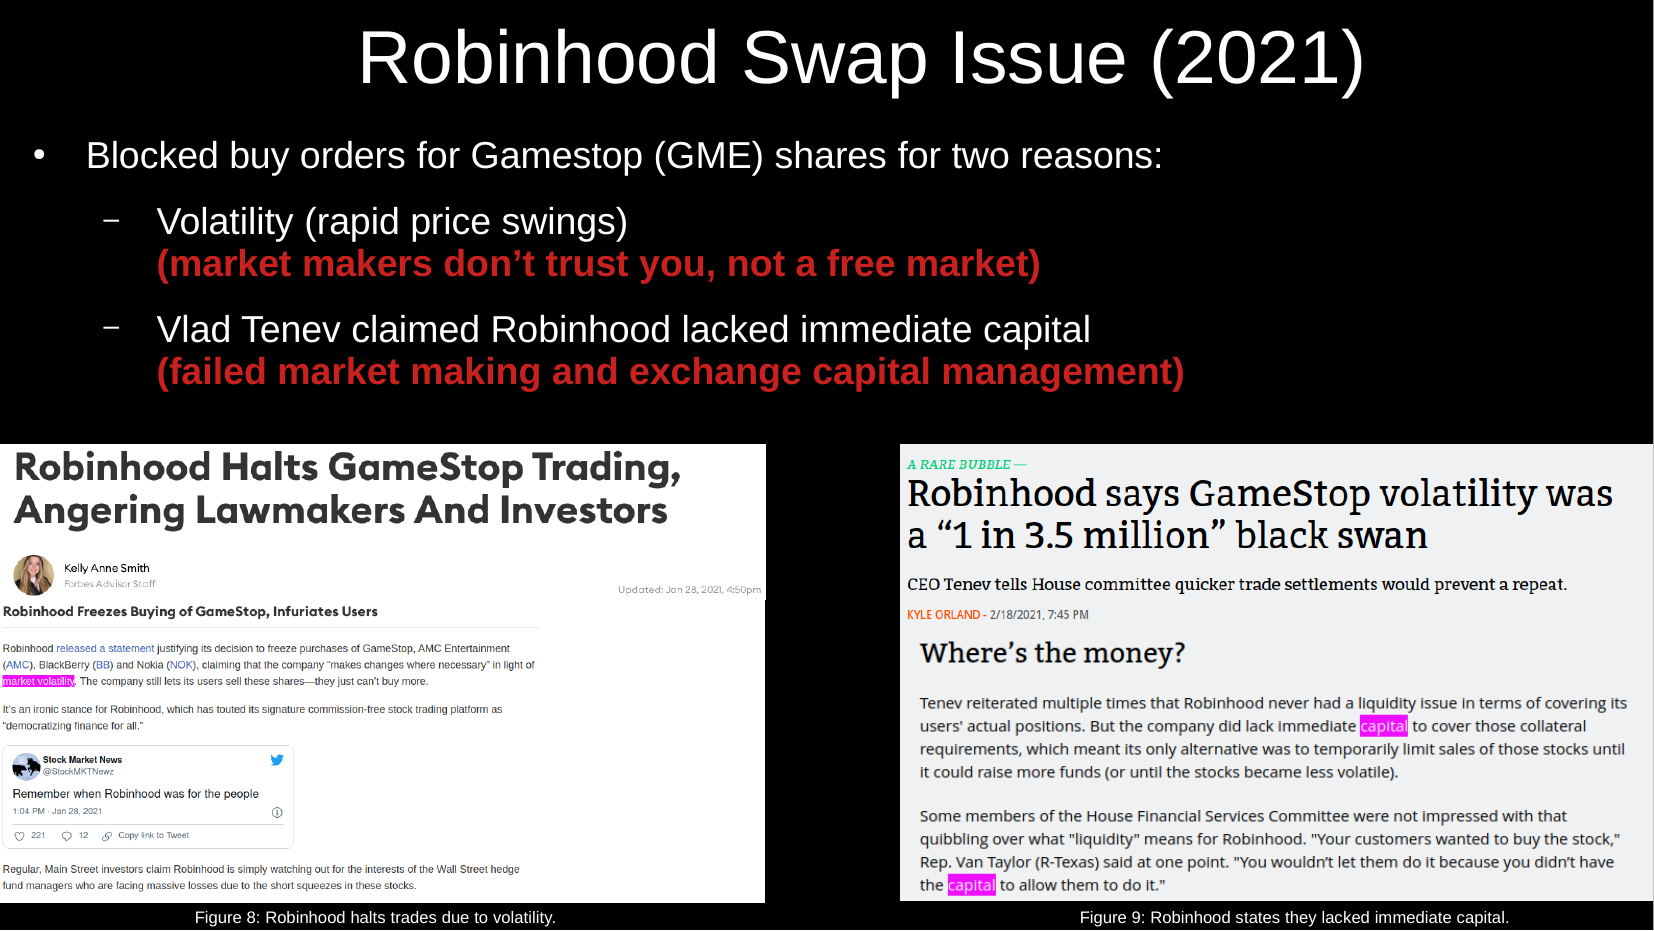

# Robinhood Swap Issue (2021)
Blocked buy orders for Gamestop (GME) shares for two reasons:
Volatility (rapid price swings)													(market makers don’t trust you, not a free market)
Vlad Tenev claimed Robinhood lacked immediate capital			 				(failed market making and exchange capital management)
Figure 9: Robinhood states they lacked immediate capital.
Figure 8: Robinhood halts trades due to volatility.